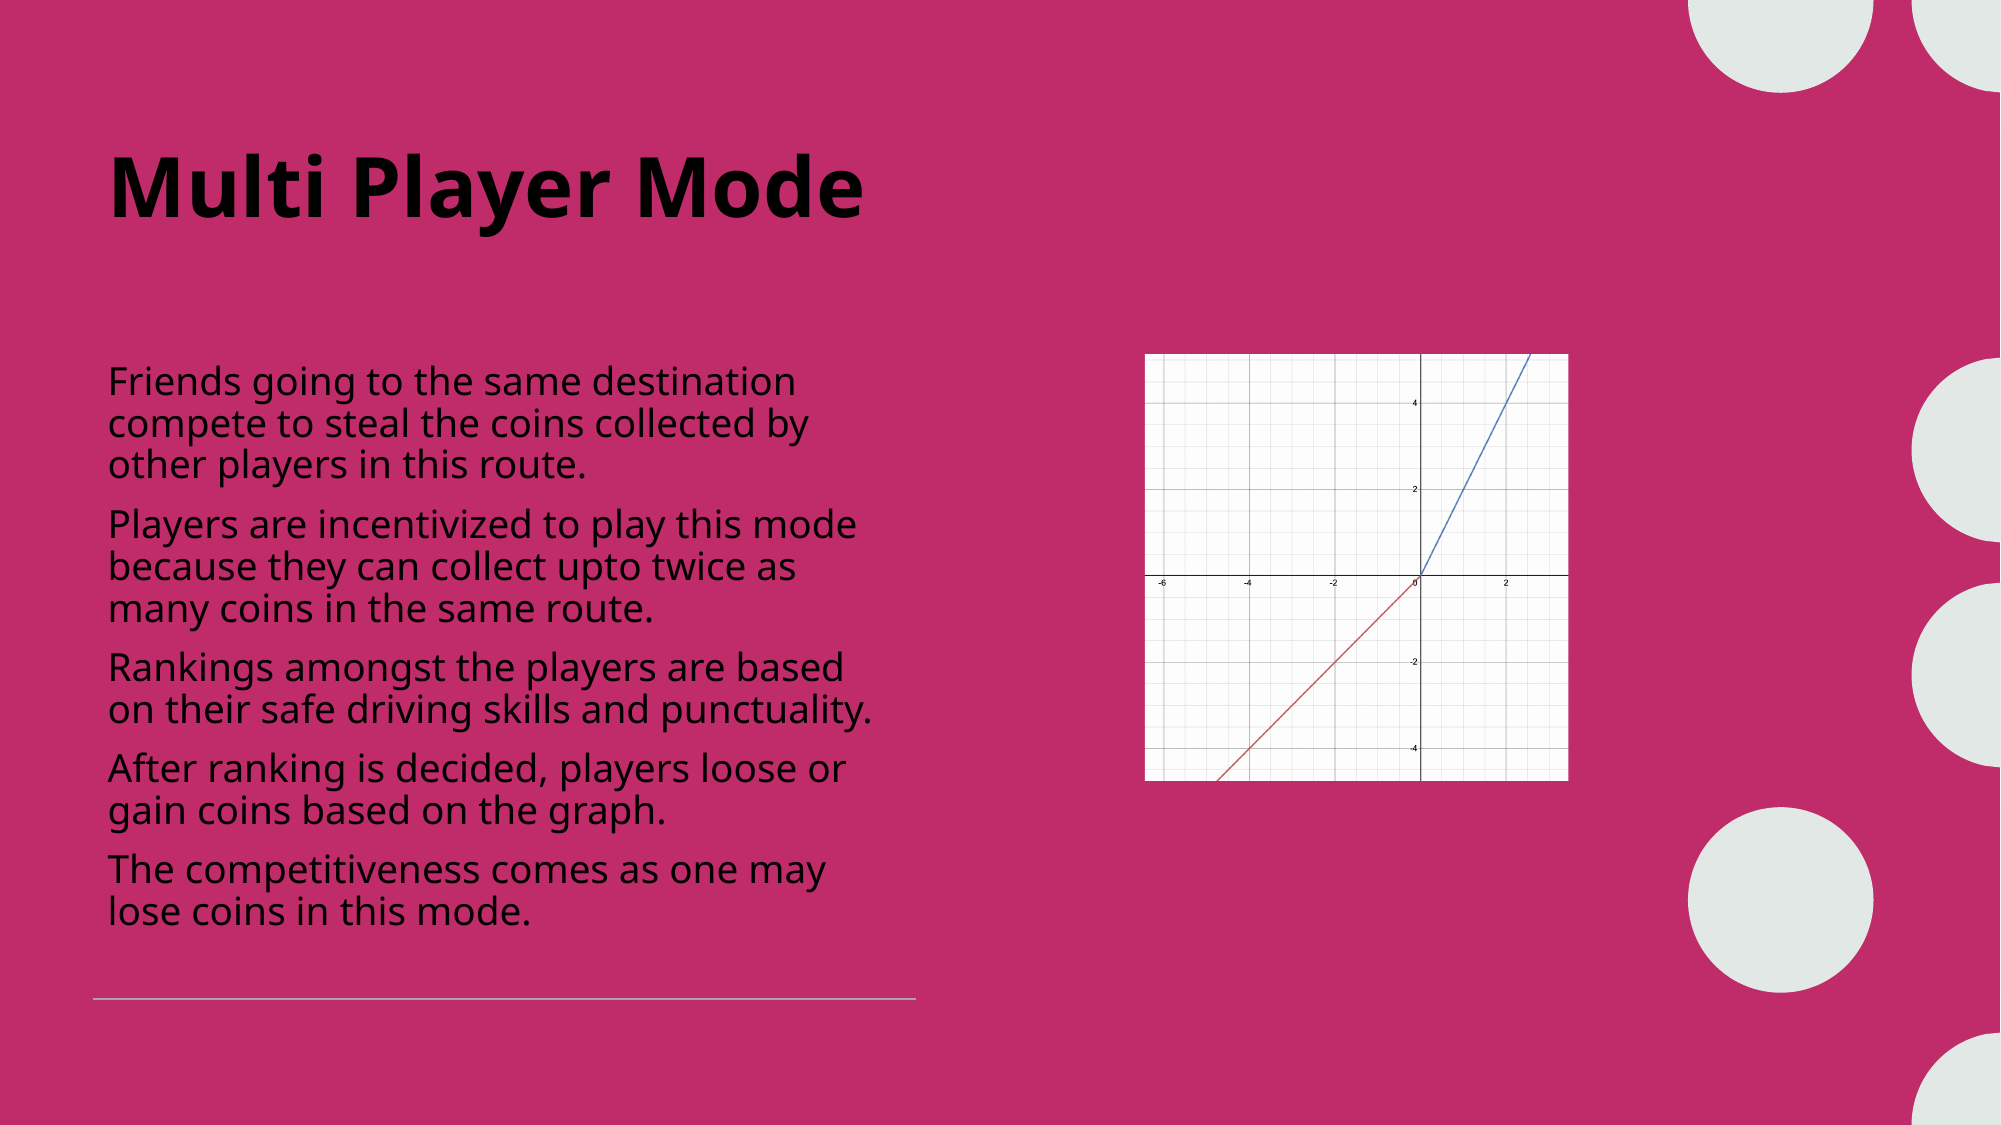

# Multi Player Mode
Friends going to the same destination compete to steal the coins collected by other players in this route.
Players are incentivized to play this mode because they can collect upto twice as many coins in the same route.
Rankings amongst the players are based on their safe driving skills and punctuality.
After ranking is decided, players loose or gain coins based on the graph.
The competitiveness comes as one may lose coins in this mode.